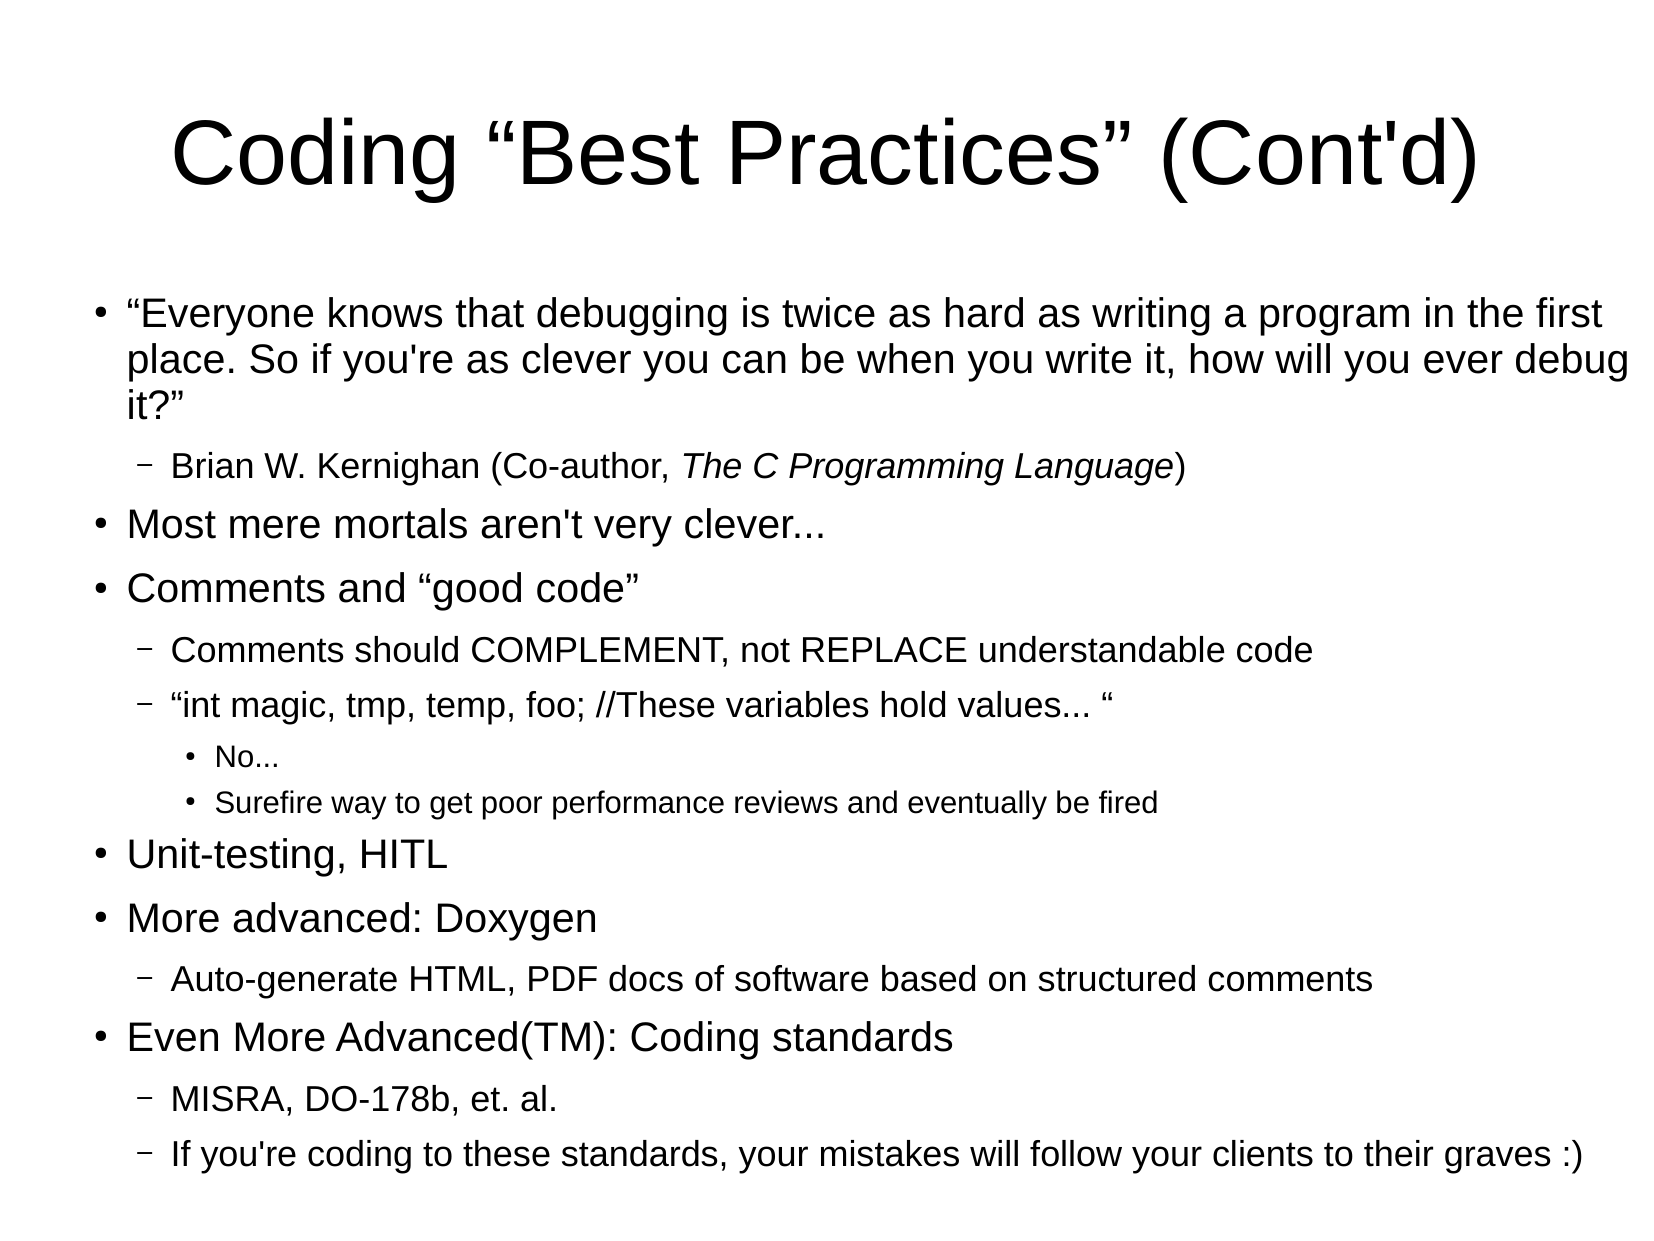

# Coding “Best Practices” (Cont'd)
“Everyone knows that debugging is twice as hard as writing a program in the first place. So if you're as clever you can be when you write it, how will you ever debug it?”
Brian W. Kernighan (Co-author, The C Programming Language)
Most mere mortals aren't very clever...
Comments and “good code”
Comments should COMPLEMENT, not REPLACE understandable code
“int magic, tmp, temp, foo; //These variables hold values... “
No...
Surefire way to get poor performance reviews and eventually be fired
Unit-testing, HITL
More advanced: Doxygen
Auto-generate HTML, PDF docs of software based on structured comments
Even More Advanced(TM): Coding standards
MISRA, DO-178b, et. al.
If you're coding to these standards, your mistakes will follow your clients to their graves :)